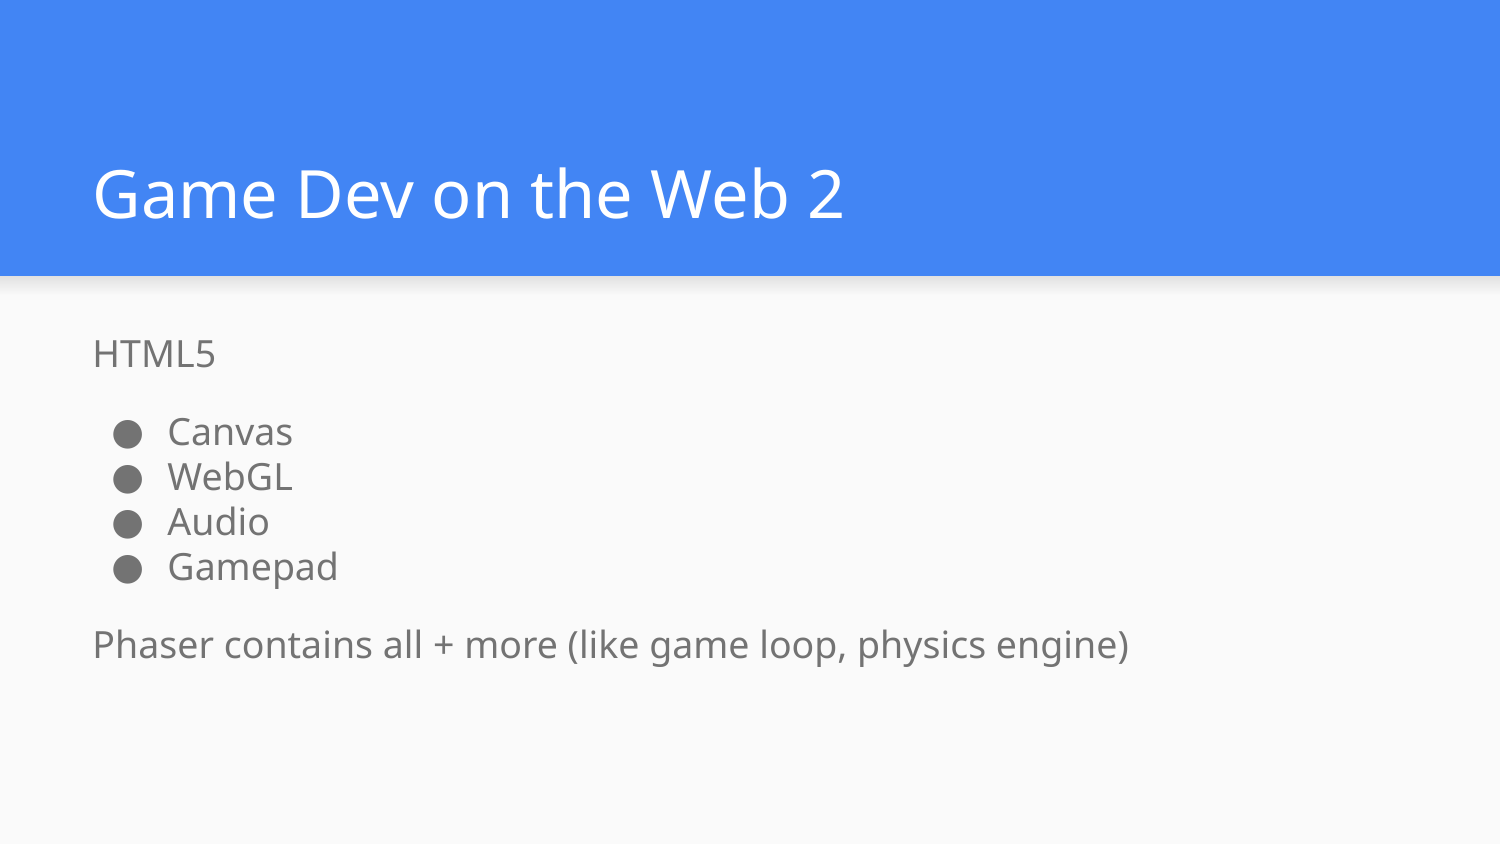

# Game Dev on the Web 2
HTML5
Canvas
WebGL
Audio
Gamepad
Phaser contains all + more (like game loop, physics engine)